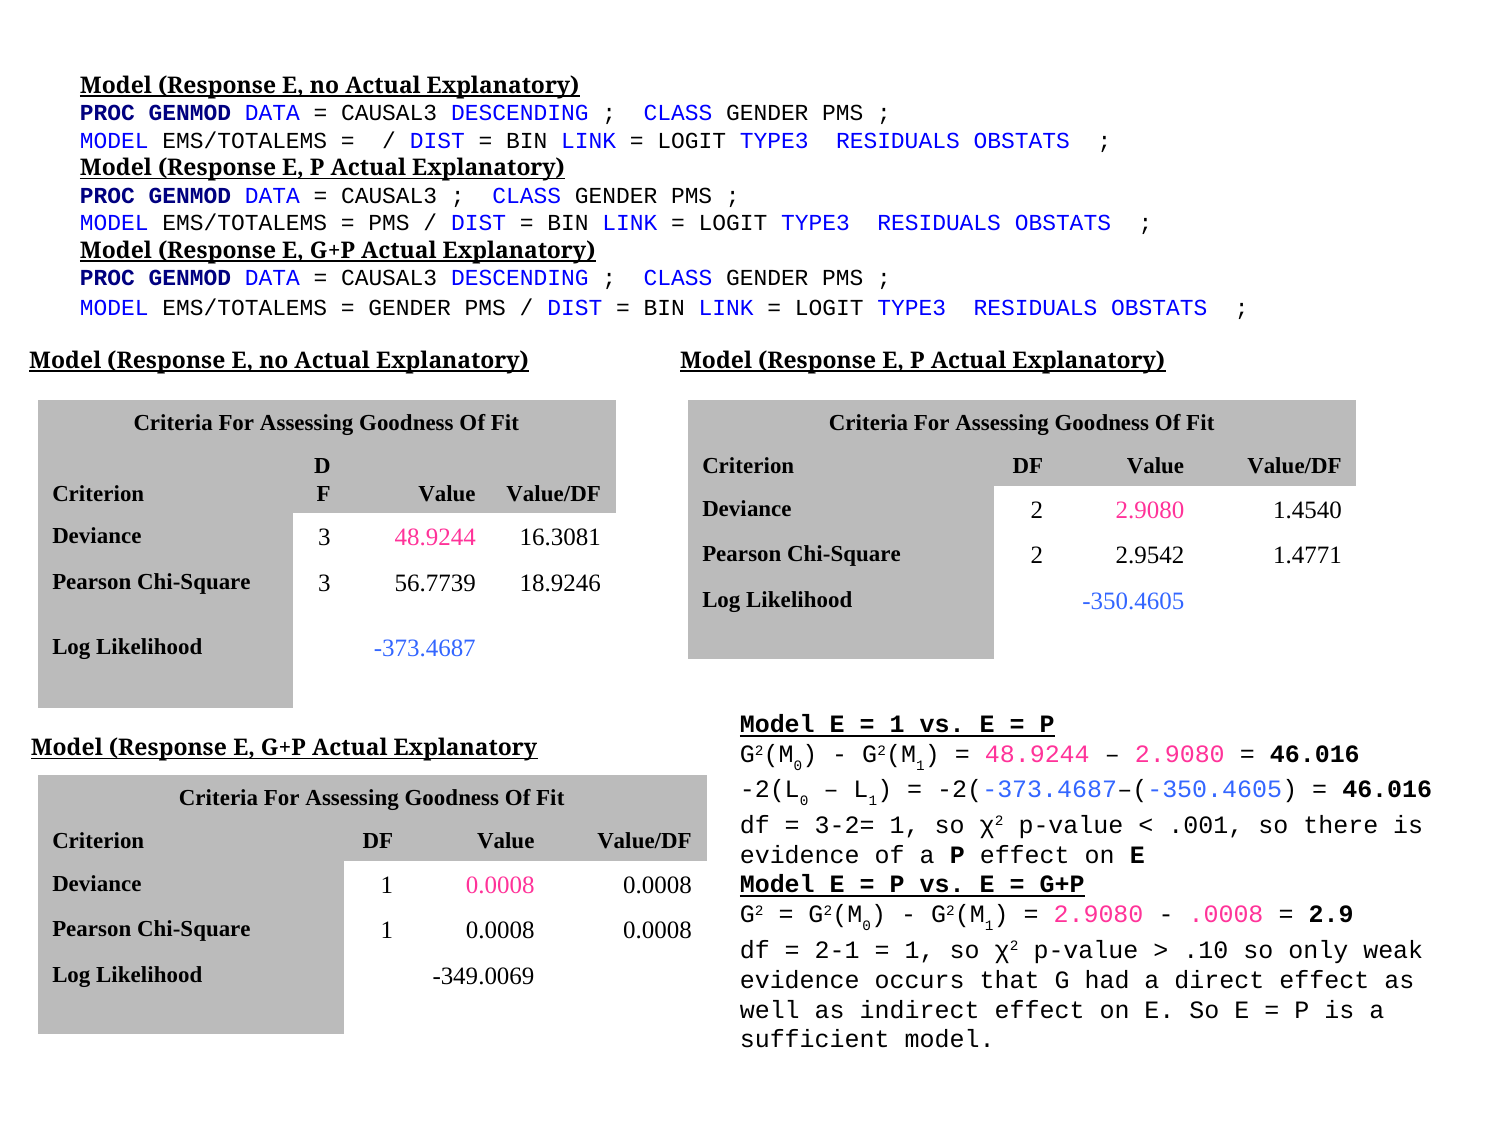

Model (Response E, no Actual Explanatory)
PROC GENMOD DATA = CAUSAL3 DESCENDING ; CLASS GENDER PMS ;
MODEL EMS/TOTALEMS = / DIST = BIN LINK = LOGIT TYPE3 RESIDUALS OBSTATS ;
Model (Response E, P Actual Explanatory)
PROC GENMOD DATA = CAUSAL3 ; CLASS GENDER PMS ;
MODEL EMS/TOTALEMS = PMS / DIST = BIN LINK = LOGIT TYPE3 RESIDUALS OBSTATS ;
Model (Response E, G+P Actual Explanatory)
PROC GENMOD DATA = CAUSAL3 DESCENDING ; CLASS GENDER PMS ;
MODEL EMS/TOTALEMS = GENDER PMS / DIST = BIN LINK = LOGIT TYPE3 RESIDUALS OBSTATS ;
Model (Response E, no Actual Explanatory)
Model (Response E, P Actual Explanatory)
| Criteria For Assessing Goodness Of Fit | | | |
| --- | --- | --- | --- |
| Criterion | DF | Value | Value/DF |
| Deviance | 3 | 48.9244 | 16.3081 |
| Pearson Chi-Square | 3 | 56.7739 | 18.9246 |
| Log Likelihood | | -373.4687 | |
| Criteria For Assessing Goodness Of Fit | | | |
| --- | --- | --- | --- |
| Criterion | DF | Value | Value/DF |
| Deviance | 2 | 2.9080 | 1.4540 |
| Pearson Chi-Square | 2 | 2.9542 | 1.4771 |
| Log Likelihood | | -350.4605 | |
Model E = 1 vs. E = P
G2(M0) - G2(M1) = 48.9244 – 2.9080 = 46.016
-2(L0 – L1) = -2(-373.4687–(-350.4605) = 46.016
df = 3-2= 1, so χ2 p-value < .001, so there is evidence of a P effect on E
Model E = P vs. E = G+P
G2 = G2(M0) - G2(M1) = 2.9080 - .0008 = 2.9
df = 2-1 = 1, so χ2 p-value > .10 so only weak evidence occurs that G had a direct effect as well as indirect effect on E. So E = P is a sufficient model.
Model (Response E, G+P Actual Explanatory
| Criteria For Assessing Goodness Of Fit | | | |
| --- | --- | --- | --- |
| Criterion | DF | Value | Value/DF |
| Deviance | 1 | 0.0008 | 0.0008 |
| Pearson Chi-Square | 1 | 0.0008 | 0.0008 |
| Log Likelihood | | -349.0069 | |